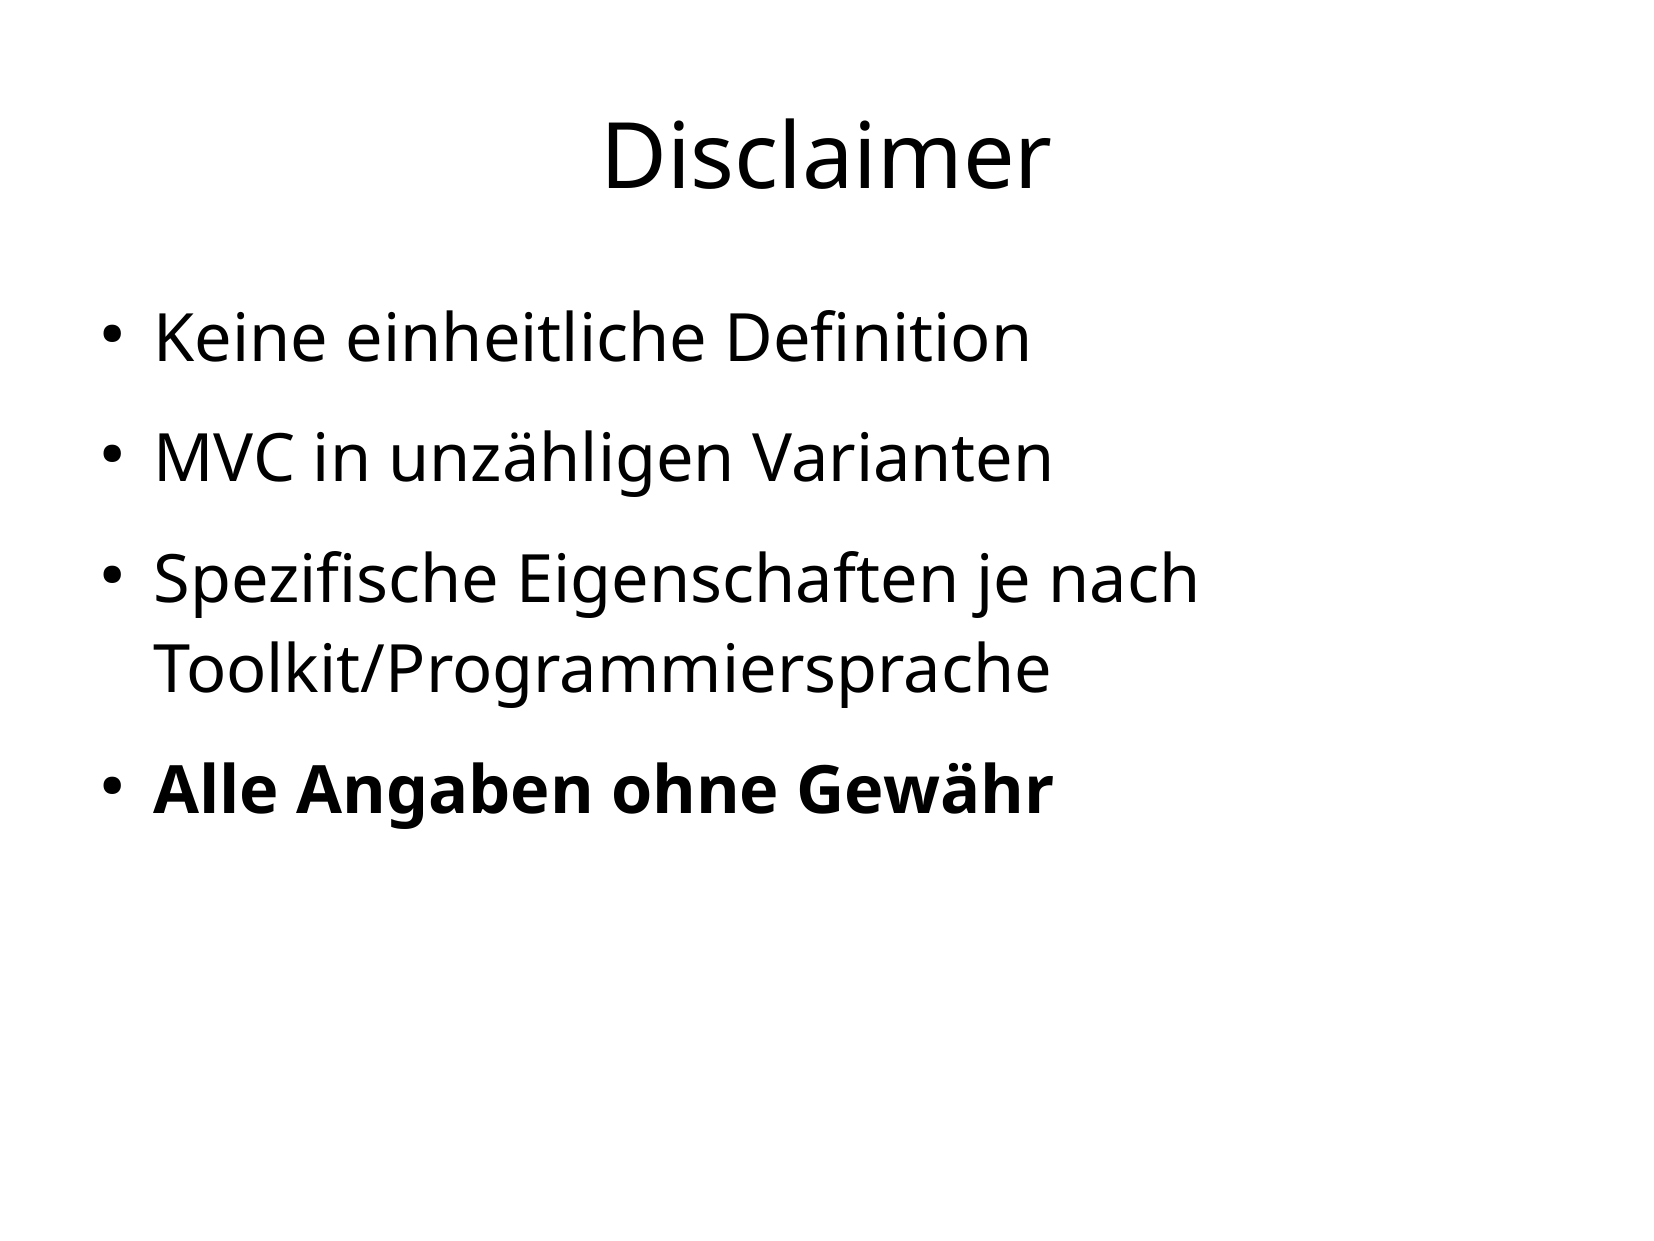

# Disclaimer
Keine einheitliche Definition
MVC in unzähligen Varianten
Spezifische Eigenschaften je nach Toolkit/Programmiersprache
Alle Angaben ohne Gewähr